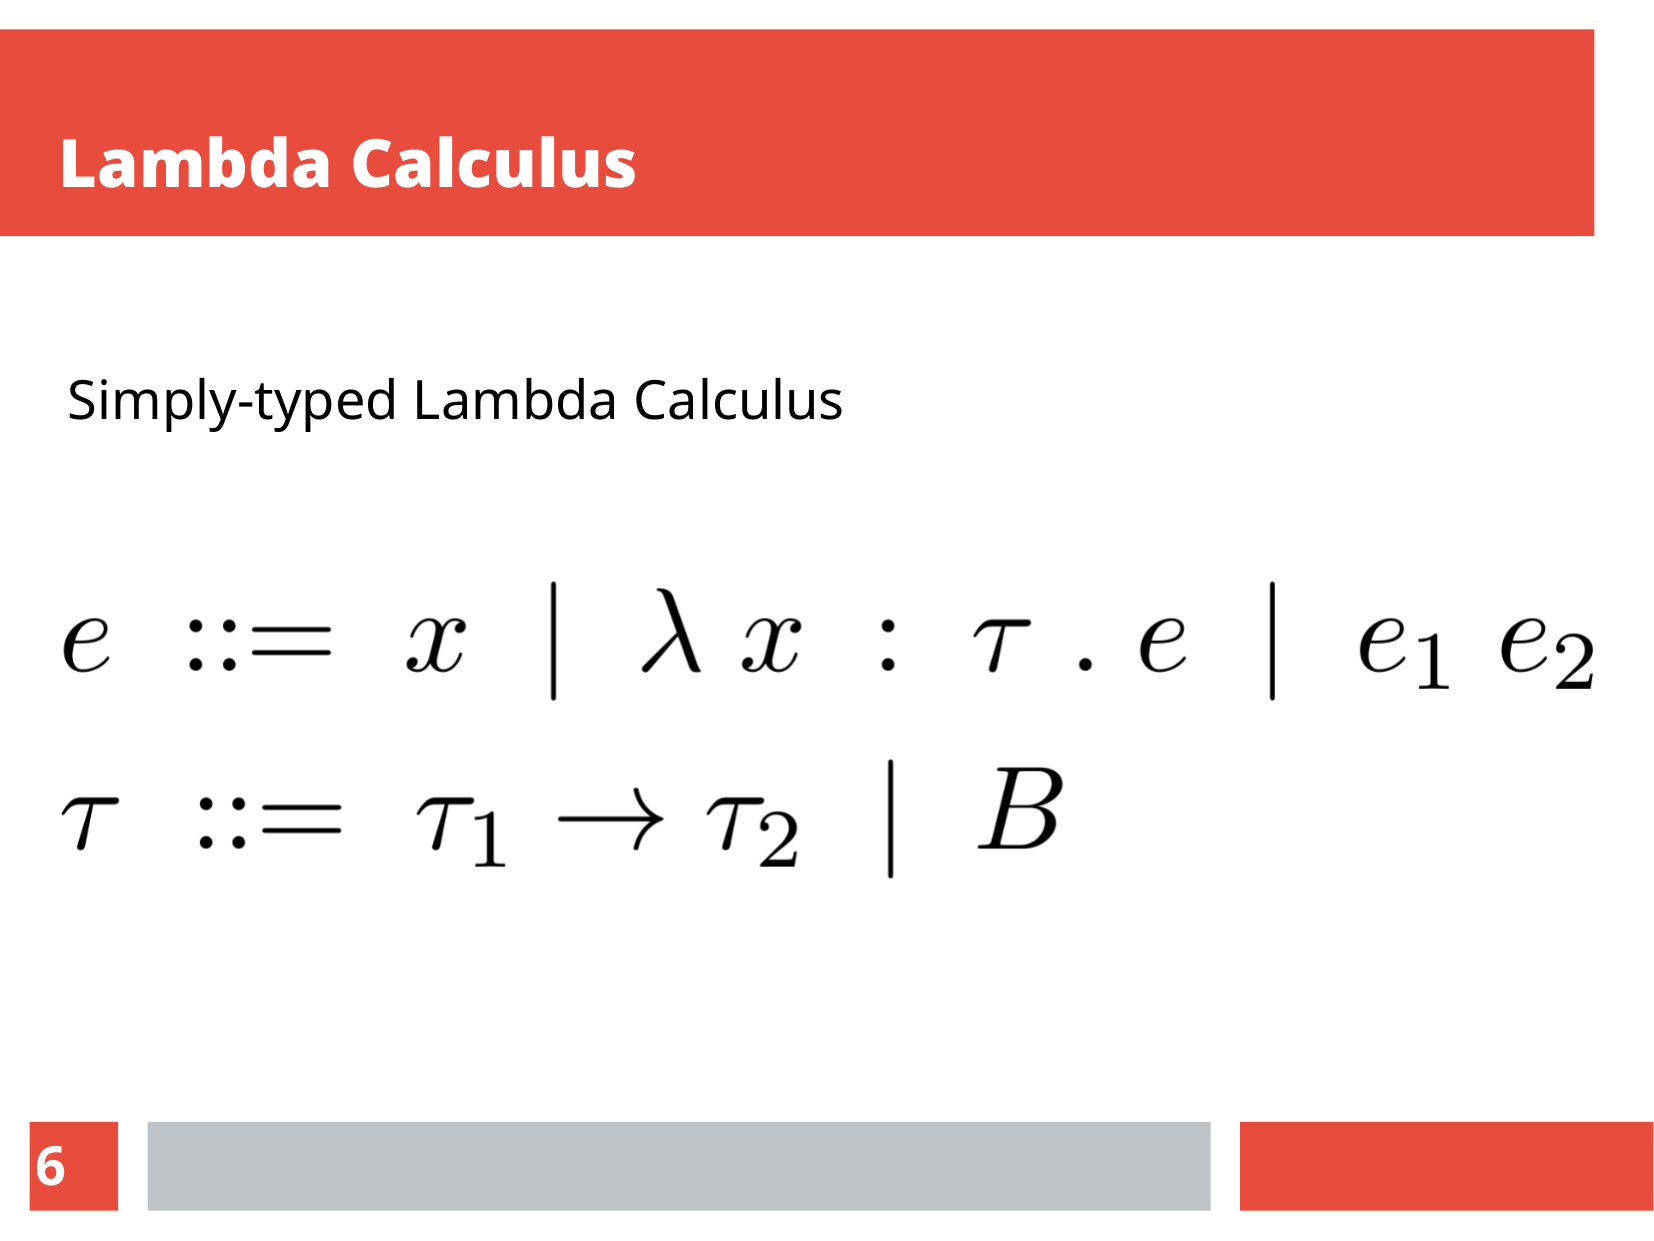

# Lambda Calculus
Simply-typed Lambda Calculus
6
20